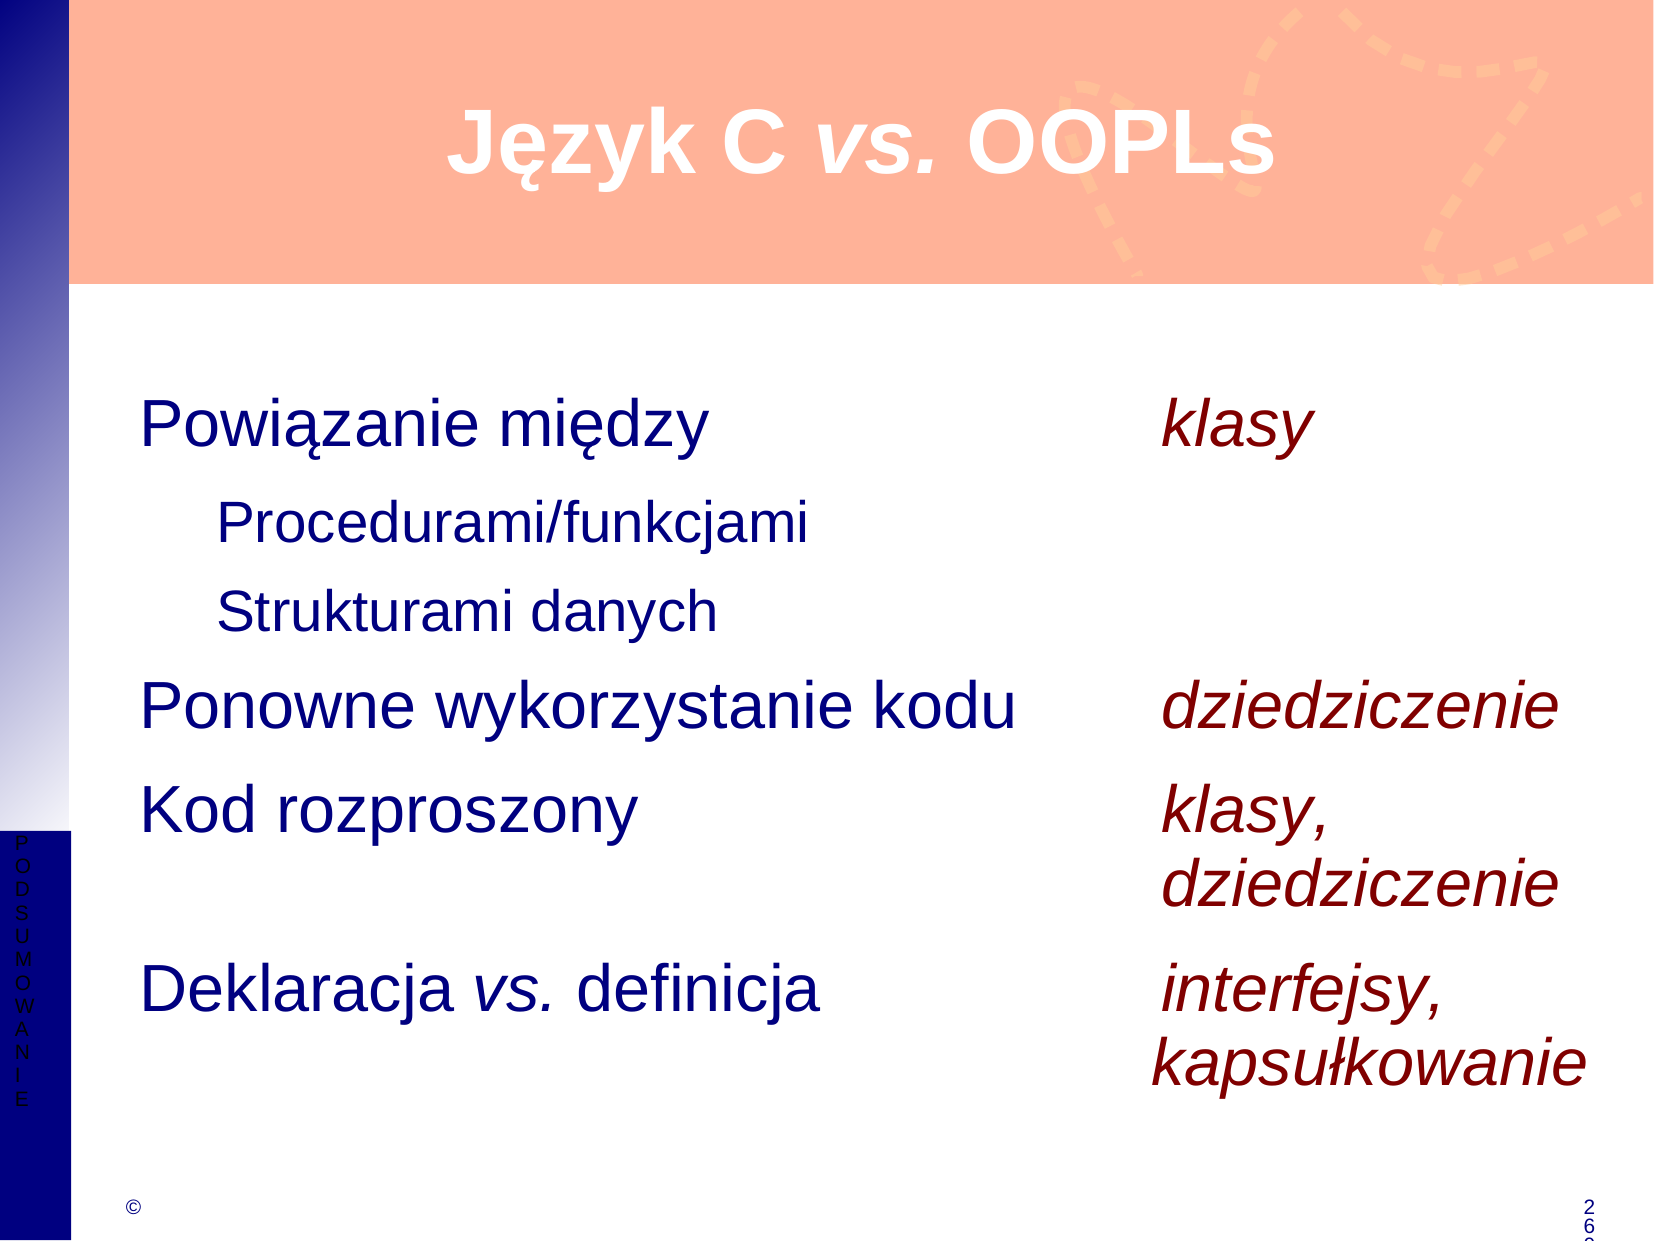

# Język C vs. OOPLs
Powiązanie między	klasy
Procedurami/funkcjami
Strukturami danych
Ponowne wykorzystanie kodu	dziedziczenie
Kod rozproszony	klasy,
	dziedziczenie
Deklaracja vs. definicja	interfejsy, kapsułkowanie
P
O
D
S
U
M
O
W
A
N
I
E